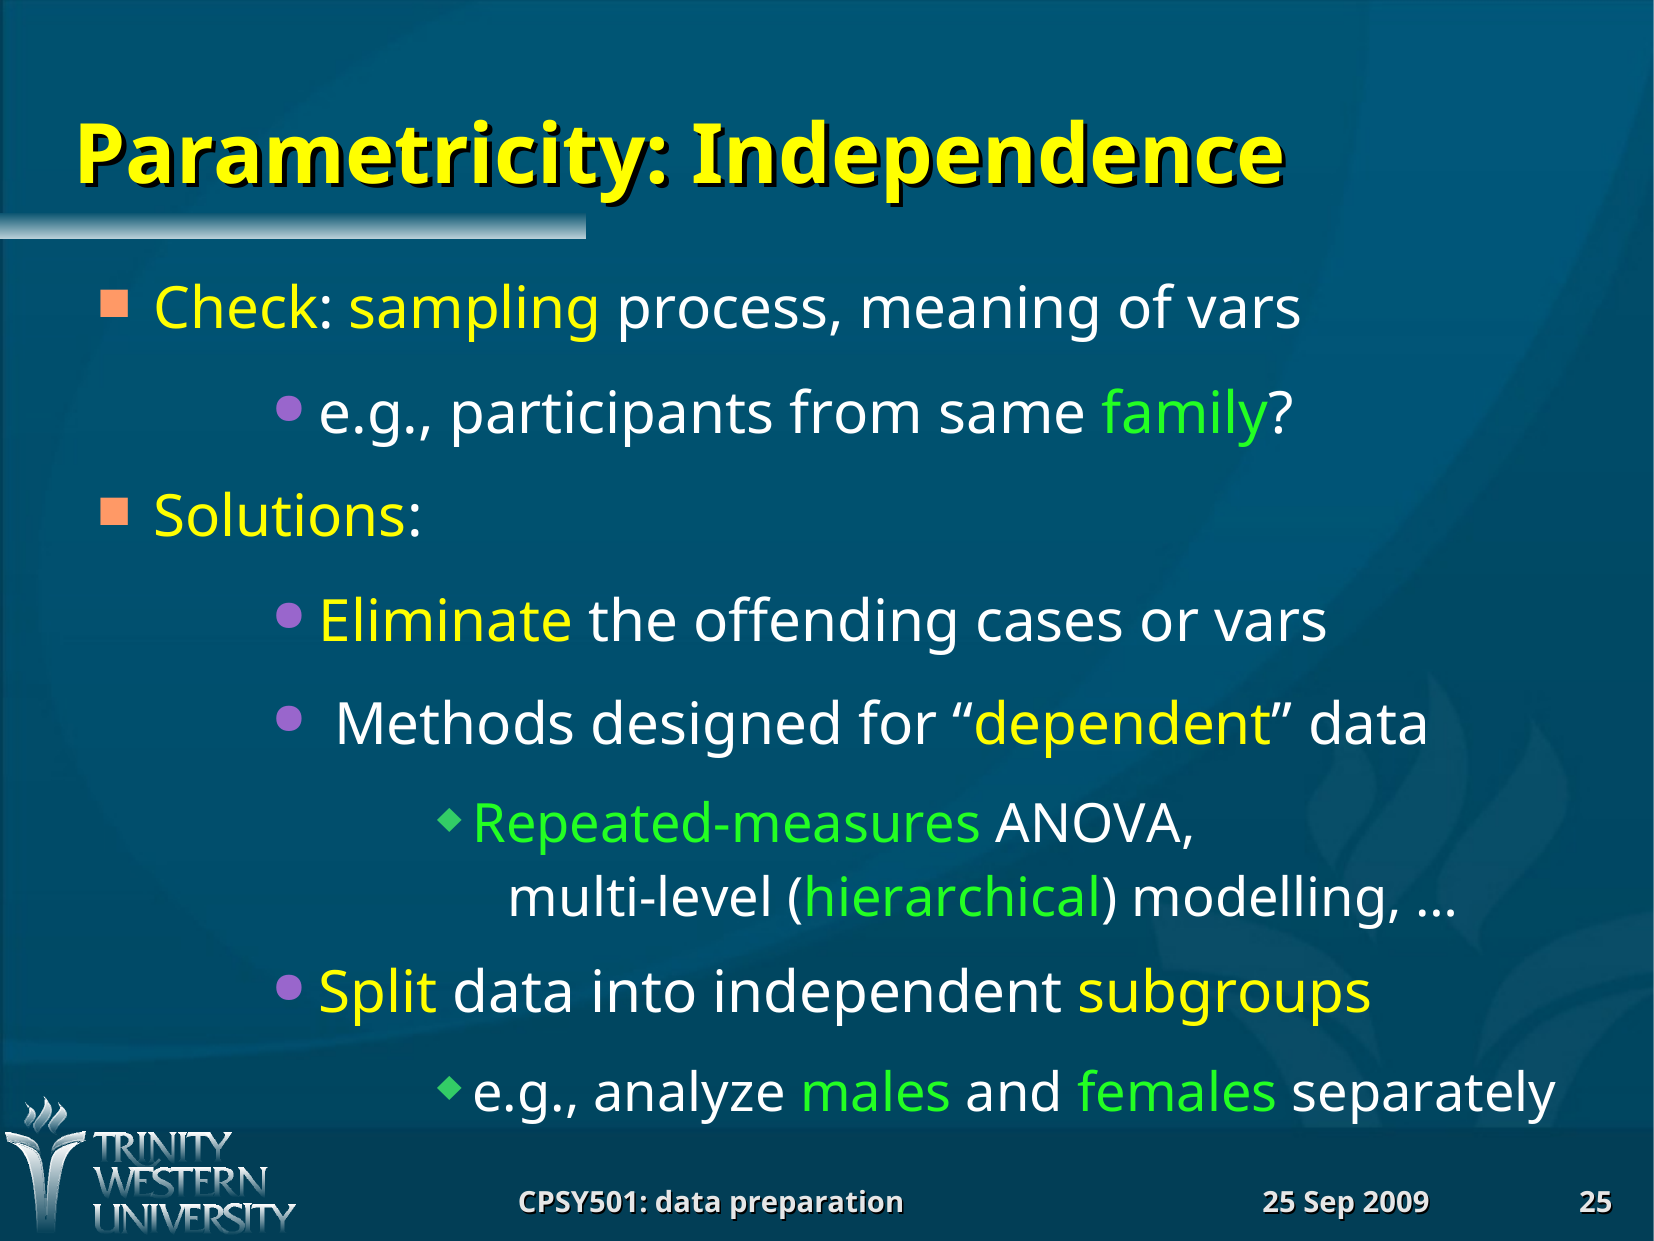

# Parametricity: Independence
Check: sampling process, meaning of vars
e.g., participants from same family?
Solutions:
Eliminate the offending cases or vars
 Methods designed for “dependent” data
Repeated-measures ANOVA,
multi-level (hierarchical) modelling, …
Split data into independent subgroups
e.g., analyze males and females separately
CPSY501: data preparation
25 Sep 2009
25